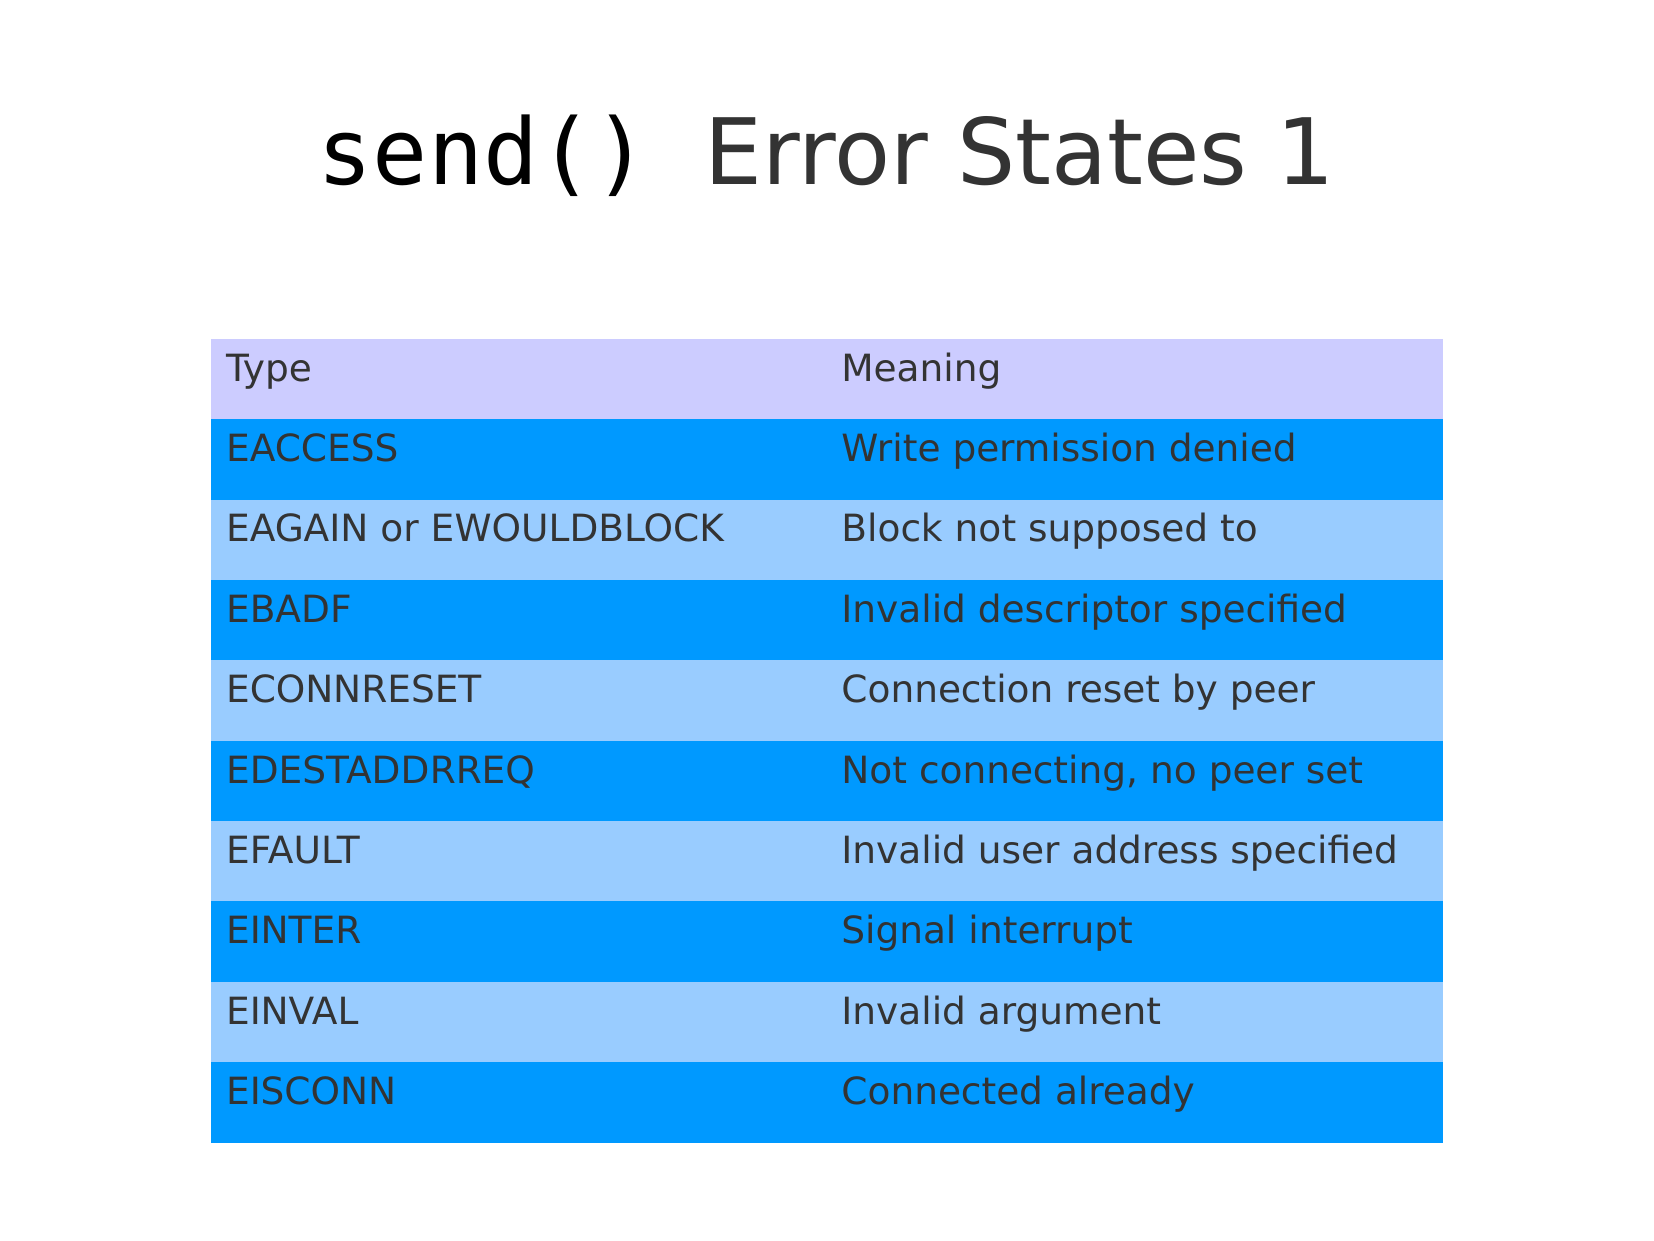

# send() Error States 1
| Type | Meaning |
| --- | --- |
| EACCESS | Write permission denied |
| EAGAIN or EWOULDBLOCK | Block not supposed to |
| EBADF | Invalid descriptor specified |
| ECONNRESET | Connection reset by peer |
| EDESTADDRREQ | Not connecting, no peer set |
| EFAULT | Invalid user address specified |
| EINTER | Signal interrupt |
| EINVAL | Invalid argument |
| EISCONN | Connected already |